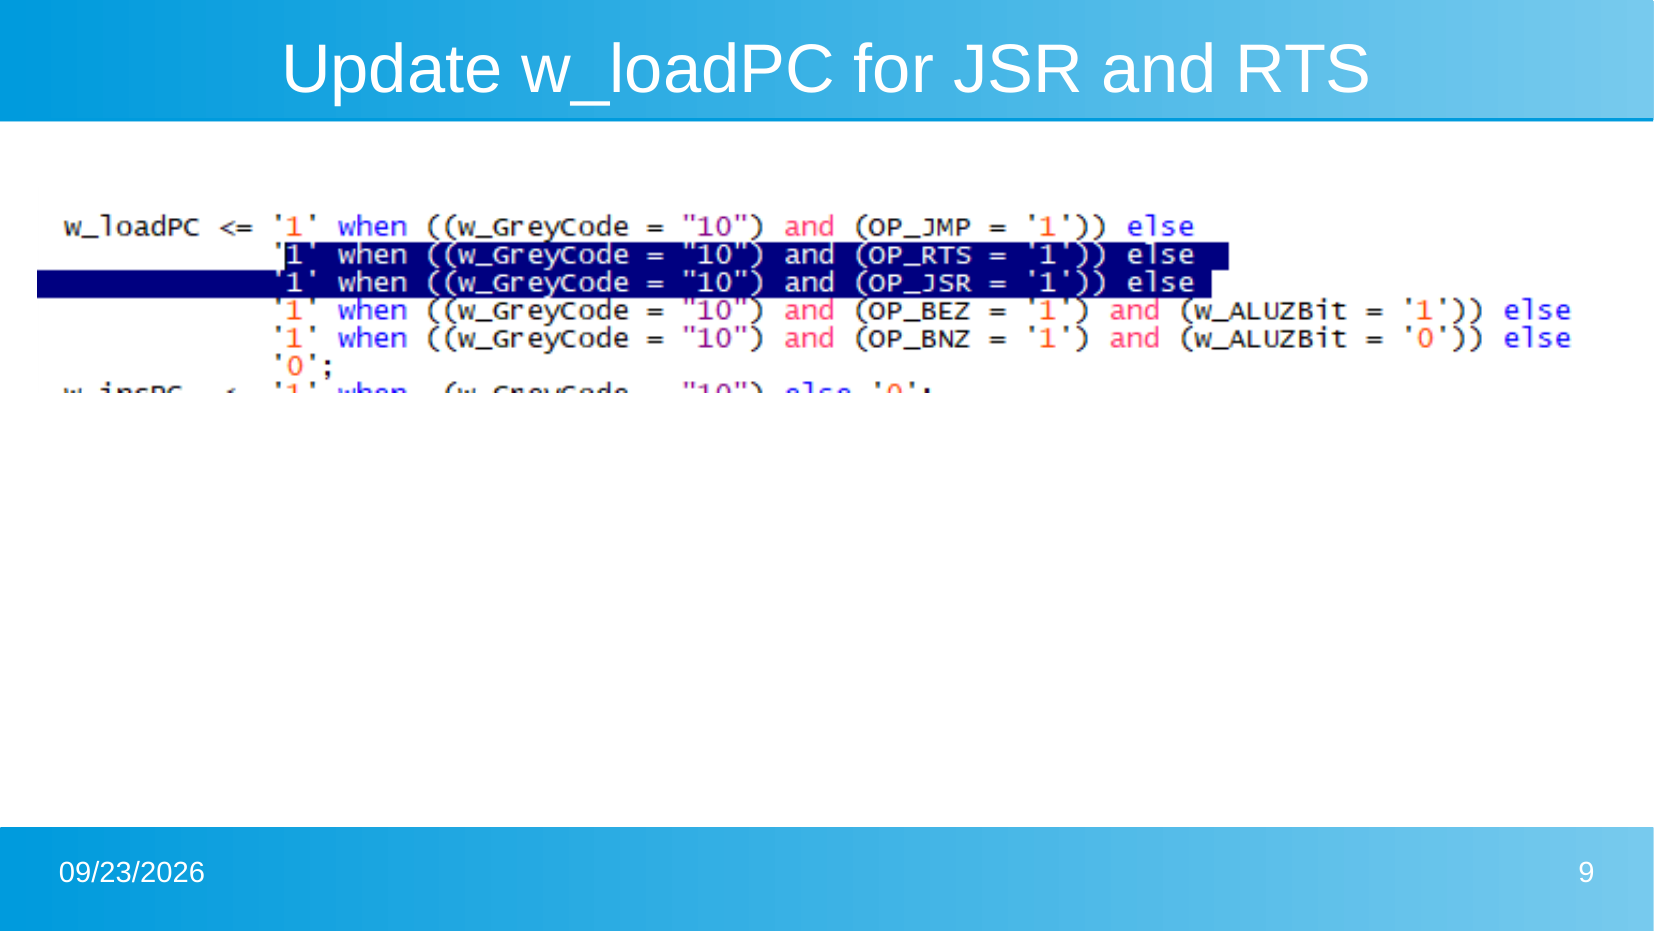

# Update w_loadPC for JSR and RTS
9